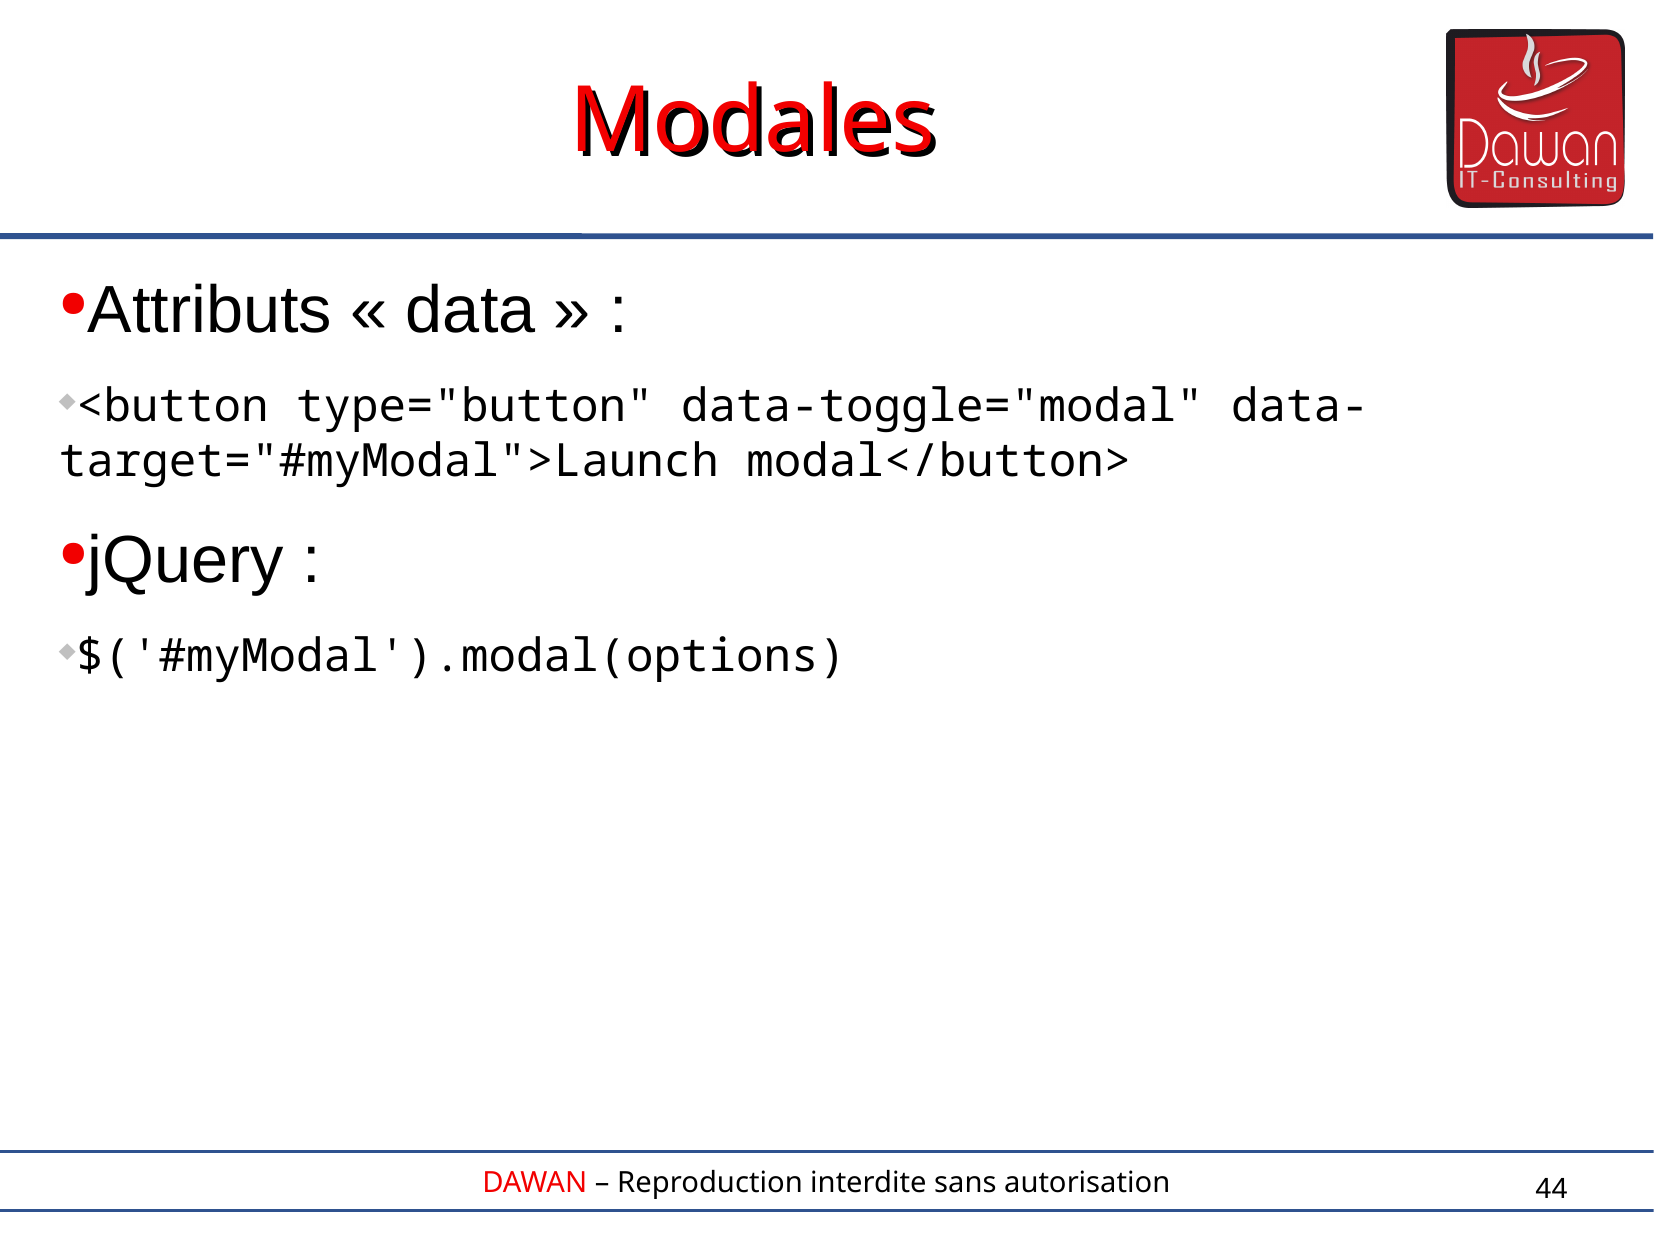

# Modales
Attributs « data » :
<button type="button" data-toggle="modal" data-target="#myModal">Launch modal</button>
jQuery :
$('#myModal').modal(options)